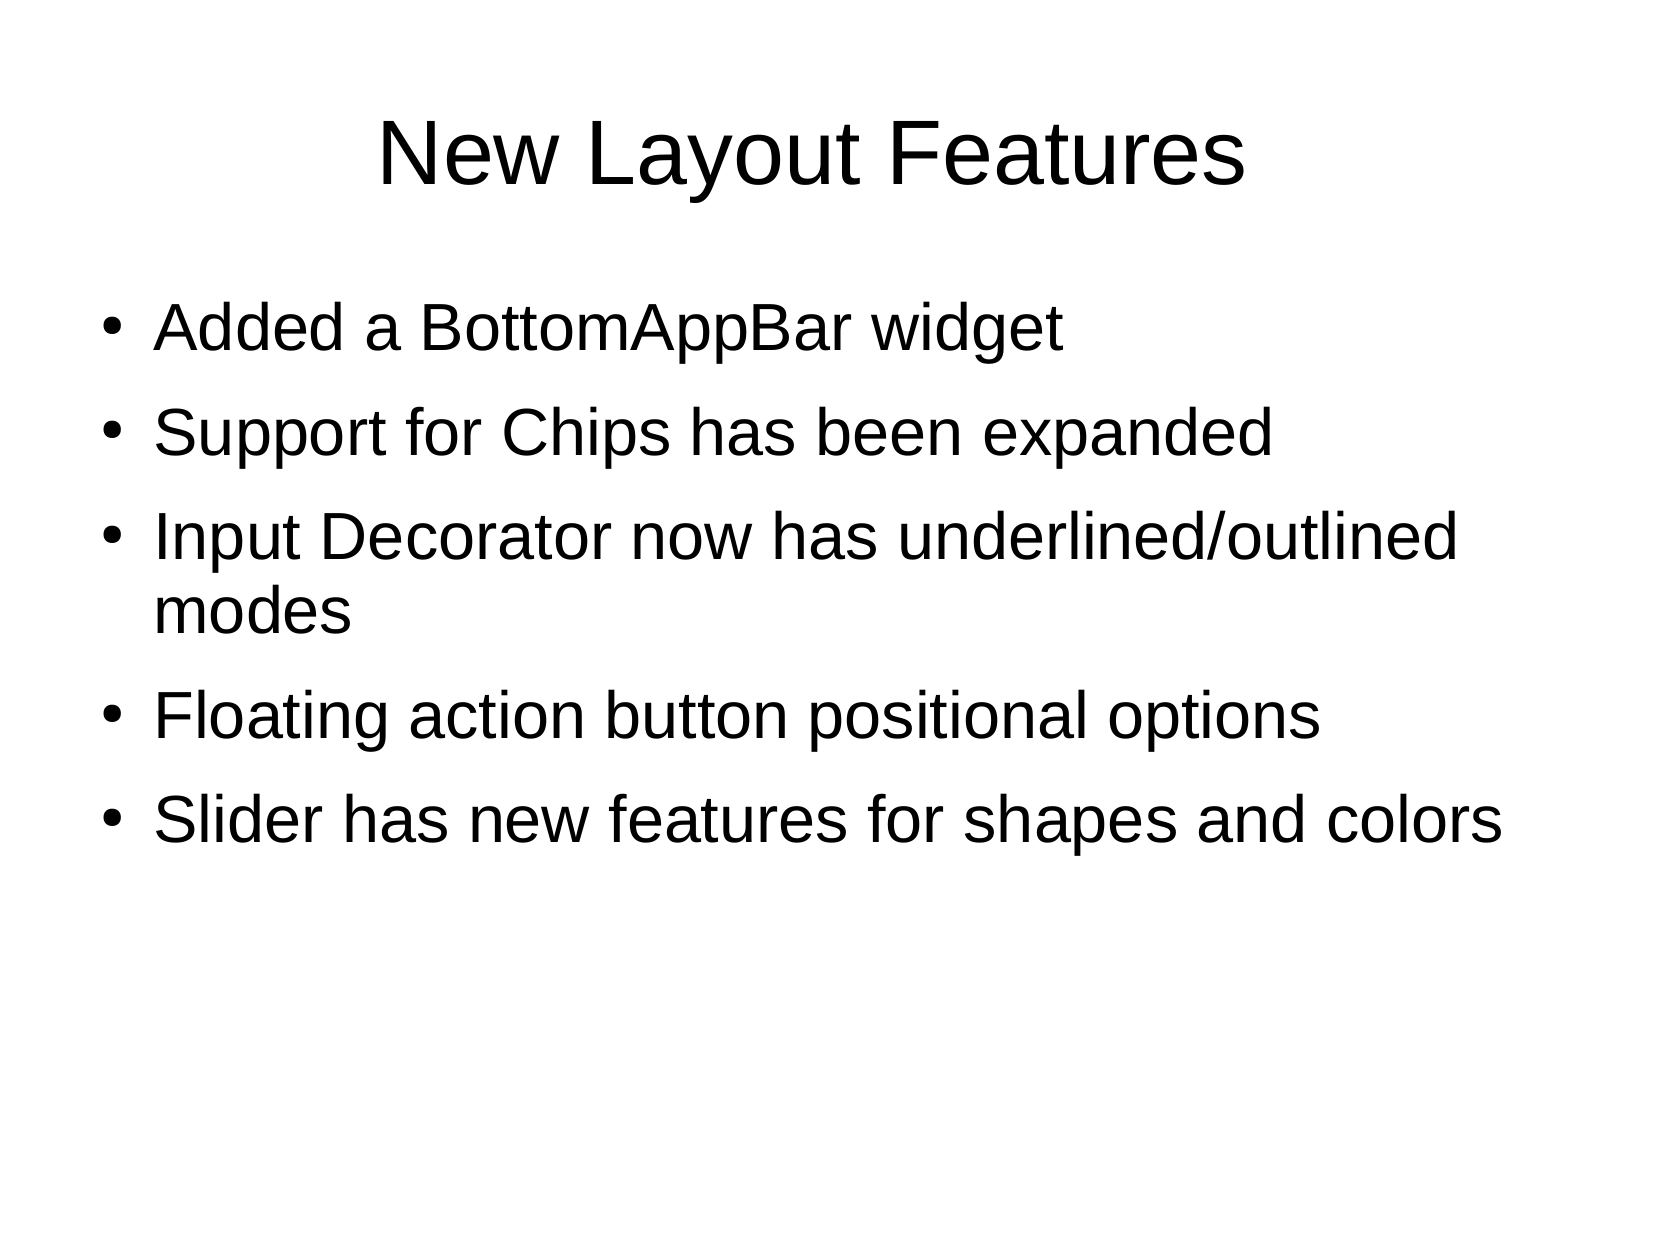

# New Layout Features
Added a BottomAppBar widget
Support for Chips has been expanded
Input Decorator now has underlined/outlined modes
Floating action button positional options
Slider has new features for shapes and colors